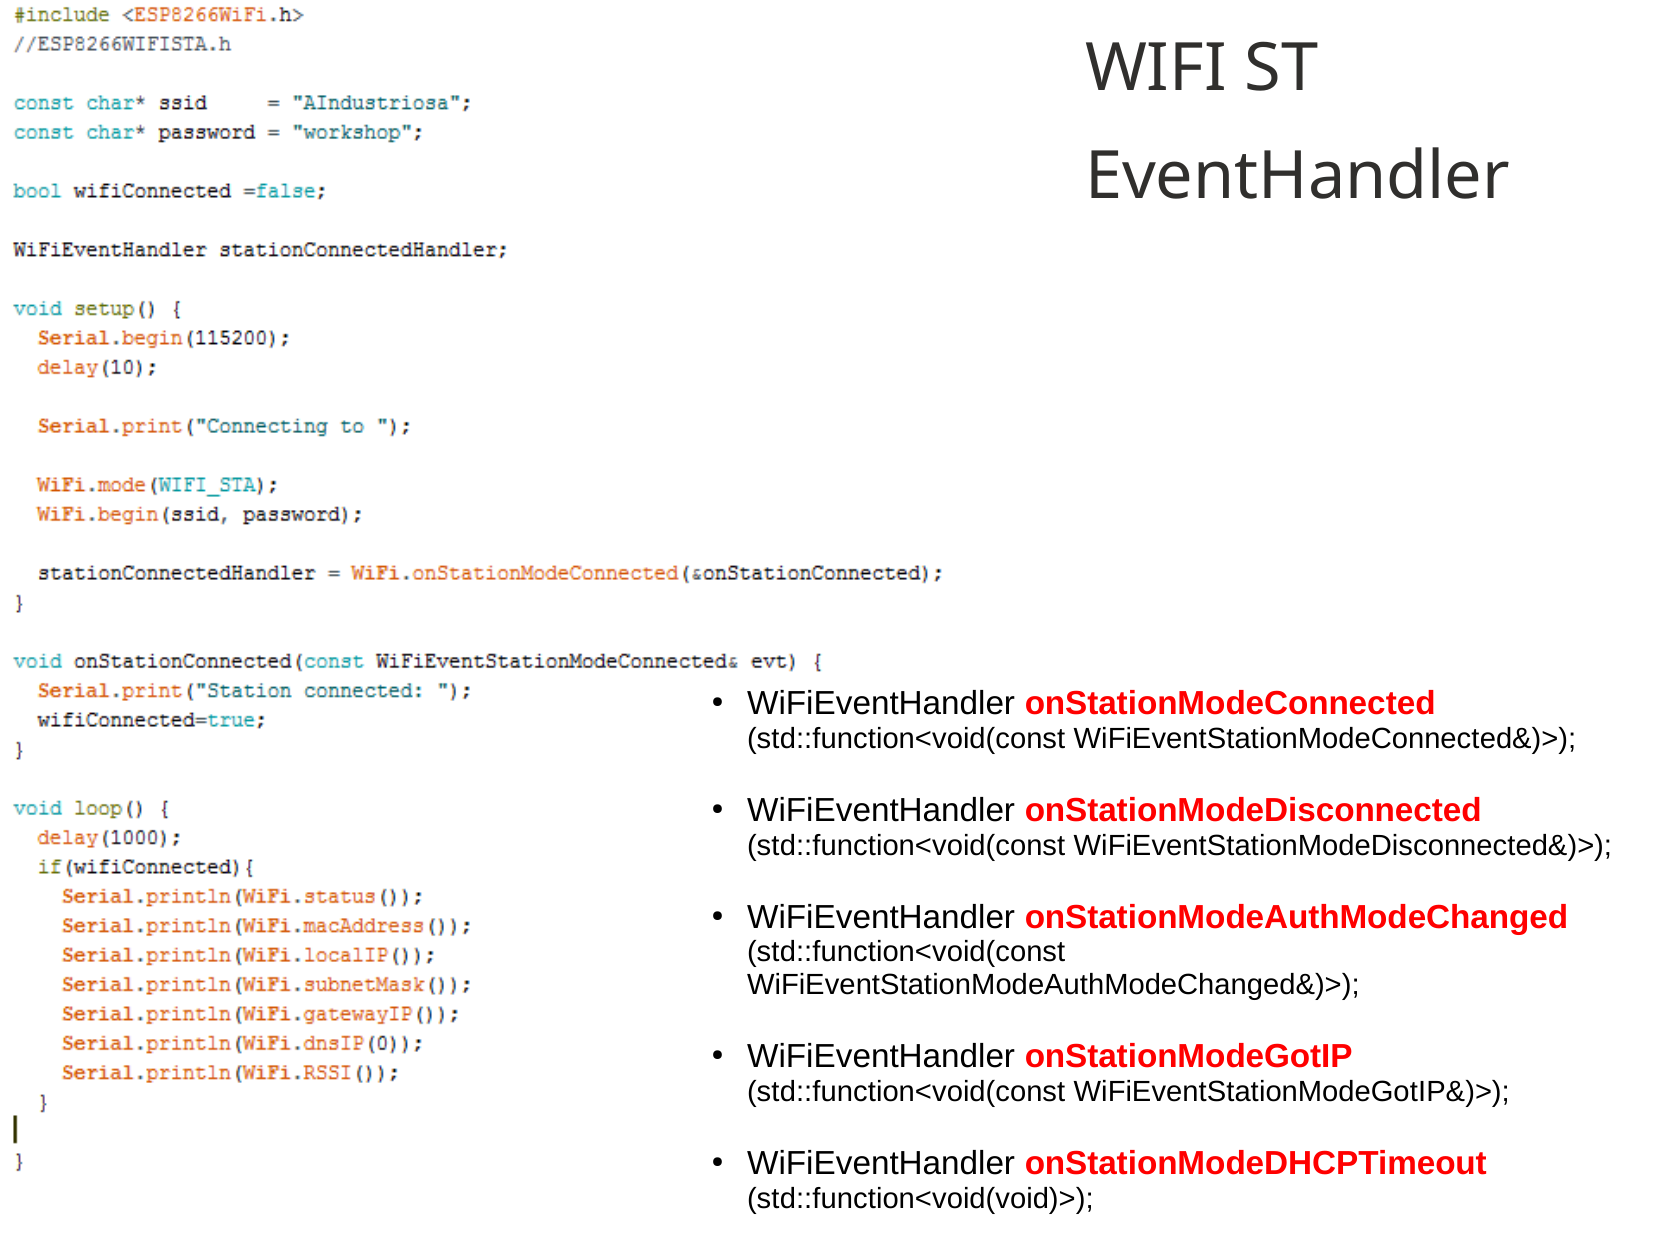

WIFI ST
EventHandler
WiFiEventHandler onStationModeConnected
(std::function<void(const WiFiEventStationModeConnected&)>);
WiFiEventHandler onStationModeDisconnected
(std::function<void(const WiFiEventStationModeDisconnected&)>);
WiFiEventHandler onStationModeAuthModeChanged
(std::function<void(const WiFiEventStationModeAuthModeChanged&)>);
WiFiEventHandler onStationModeGotIP
(std::function<void(const WiFiEventStationModeGotIP&)>);
WiFiEventHandler onStationModeDHCPTimeout
(std::function<void(void)>);